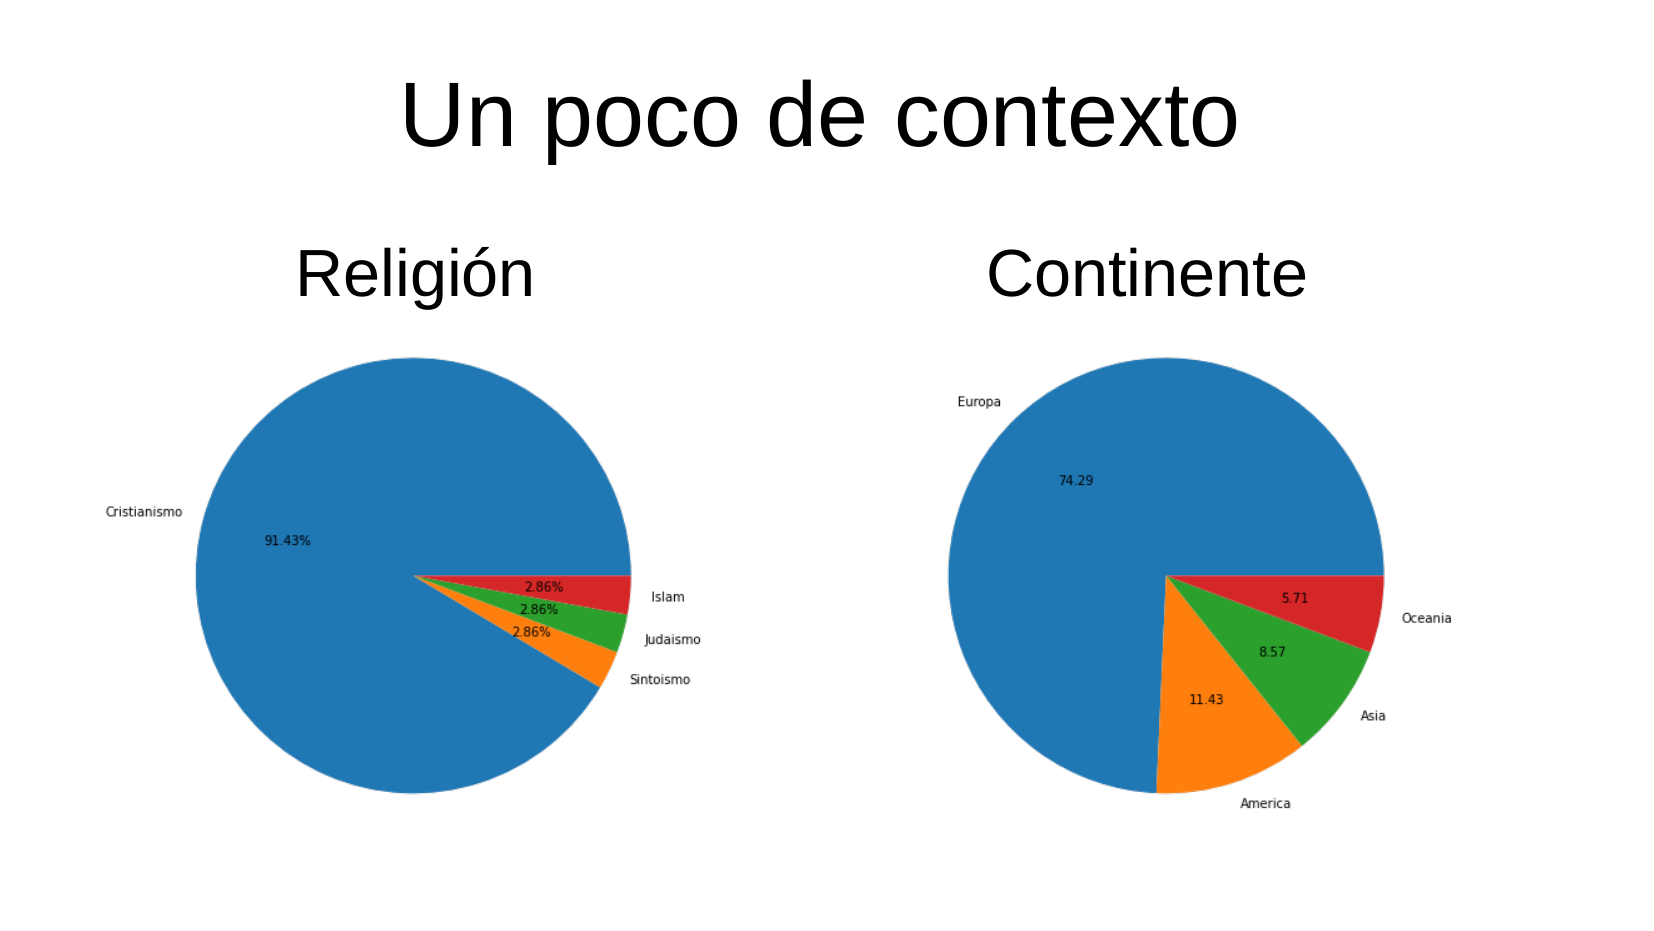

# Un poco de contexto
Religión
Continente